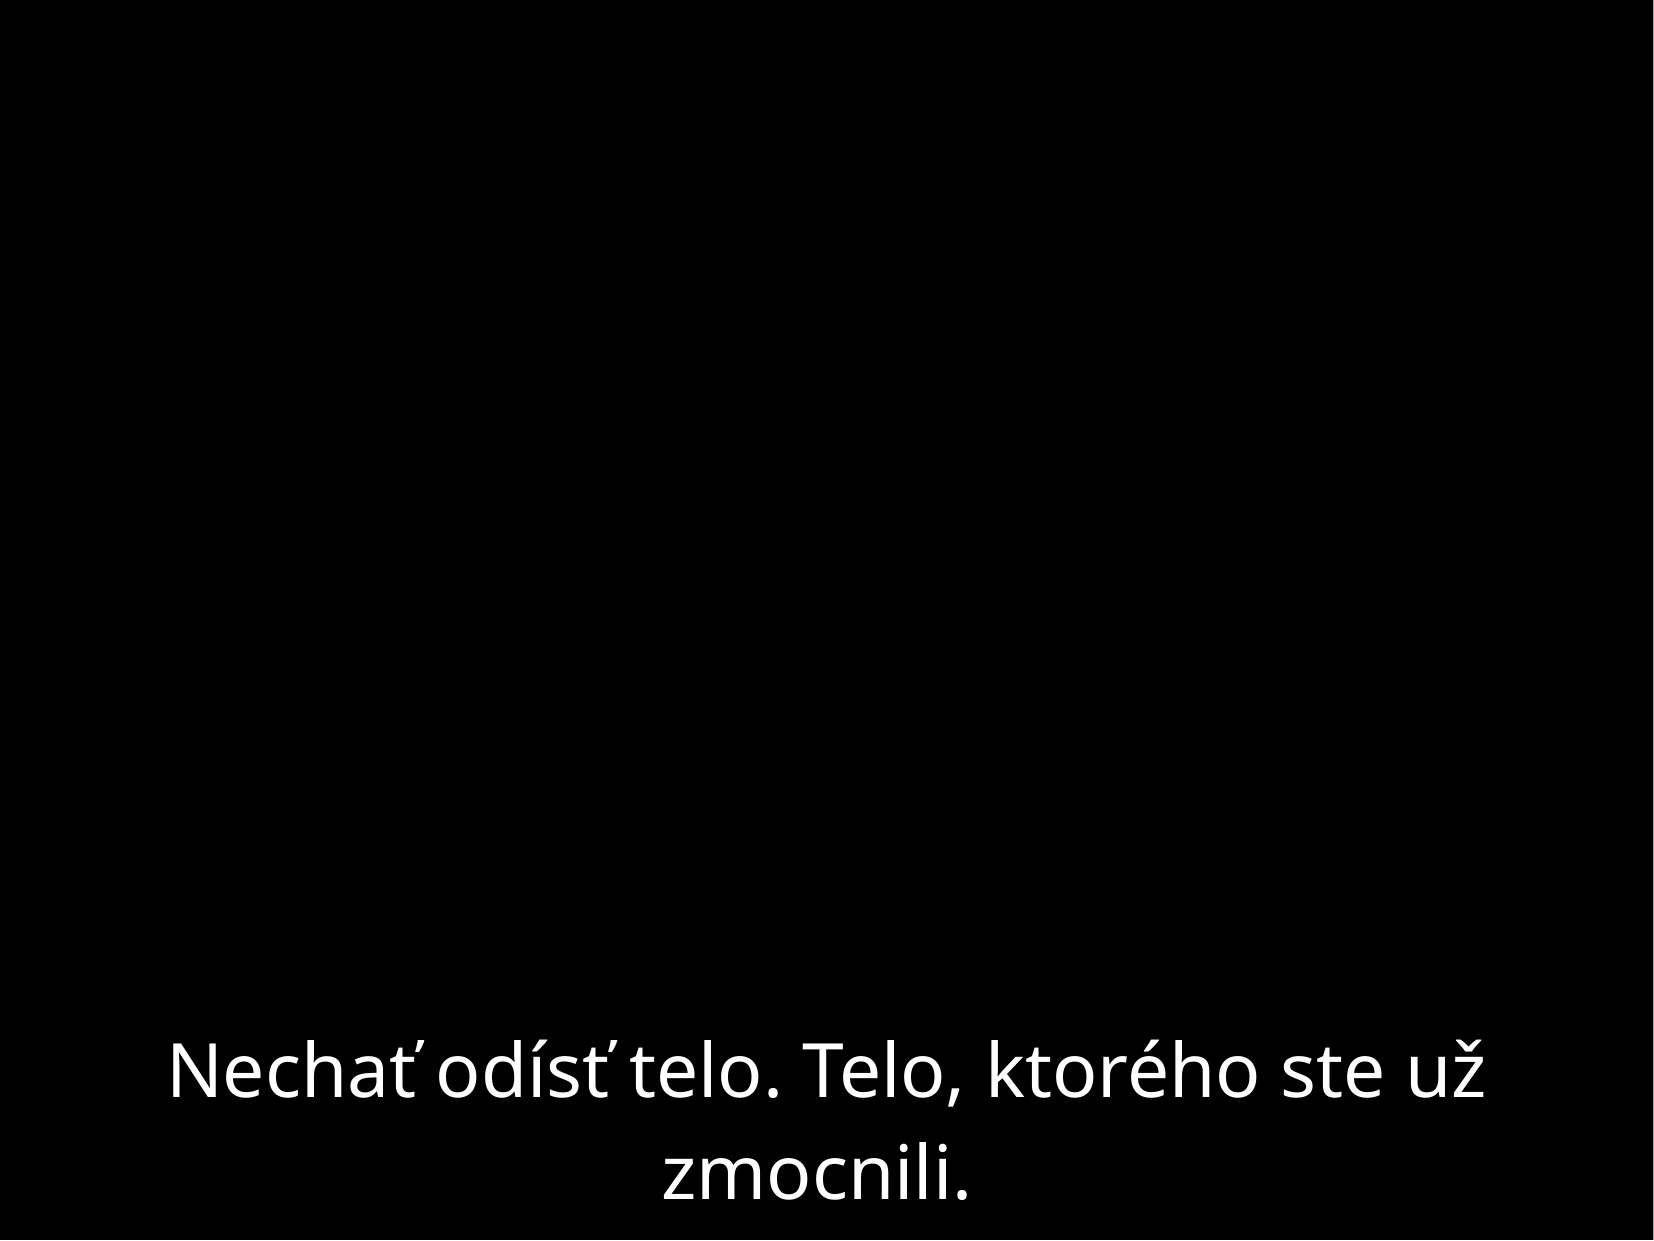

# Nechať odísť telo. Telo, ktorého ste už zmocnili.